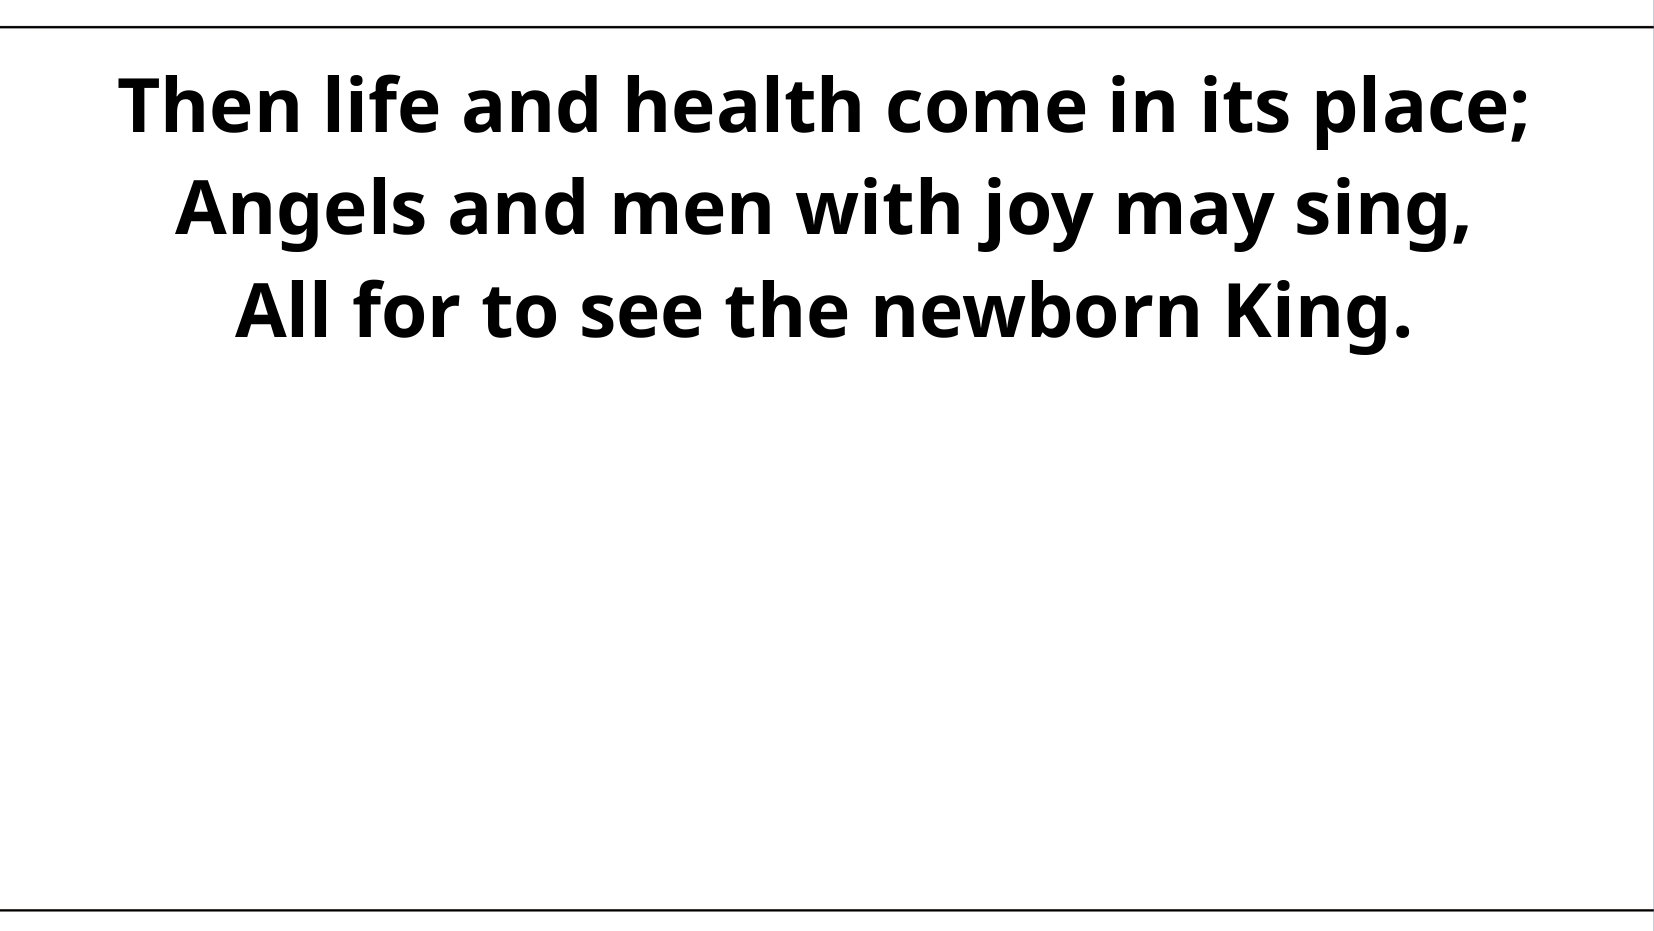

Then life and health come in its place;
Angels and men with joy may sing,
All for to see the newborn King.